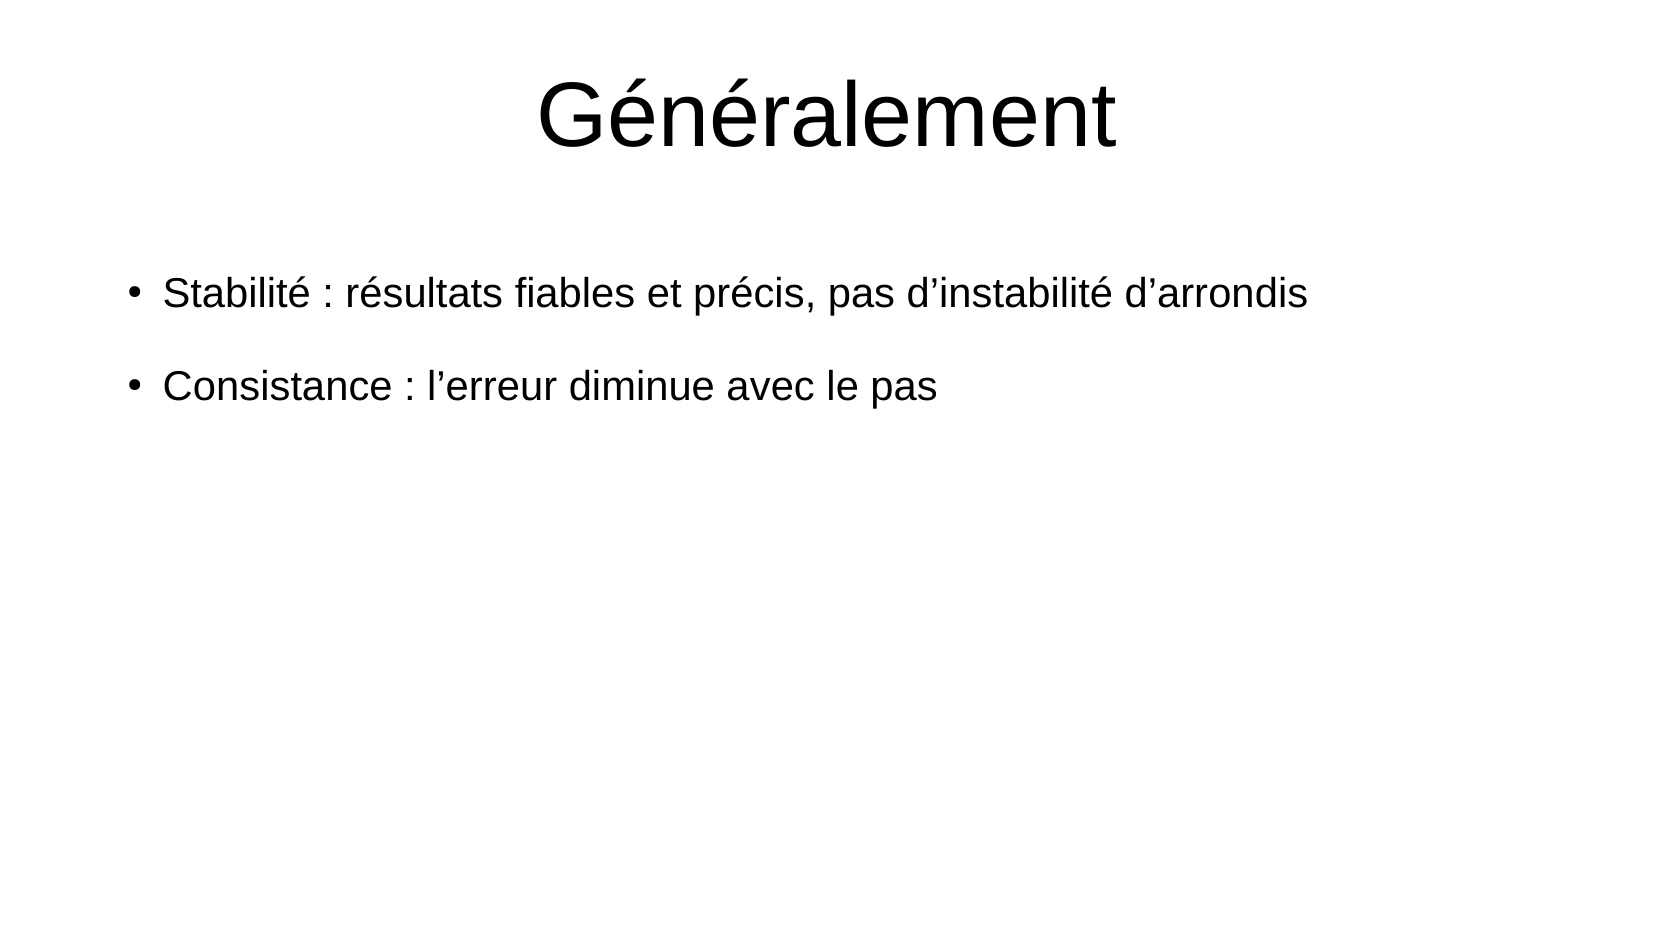

# Généralement
Stabilité : résultats fiables et précis, pas d’instabilité d’arrondis
Consistance : l’erreur diminue avec le pas